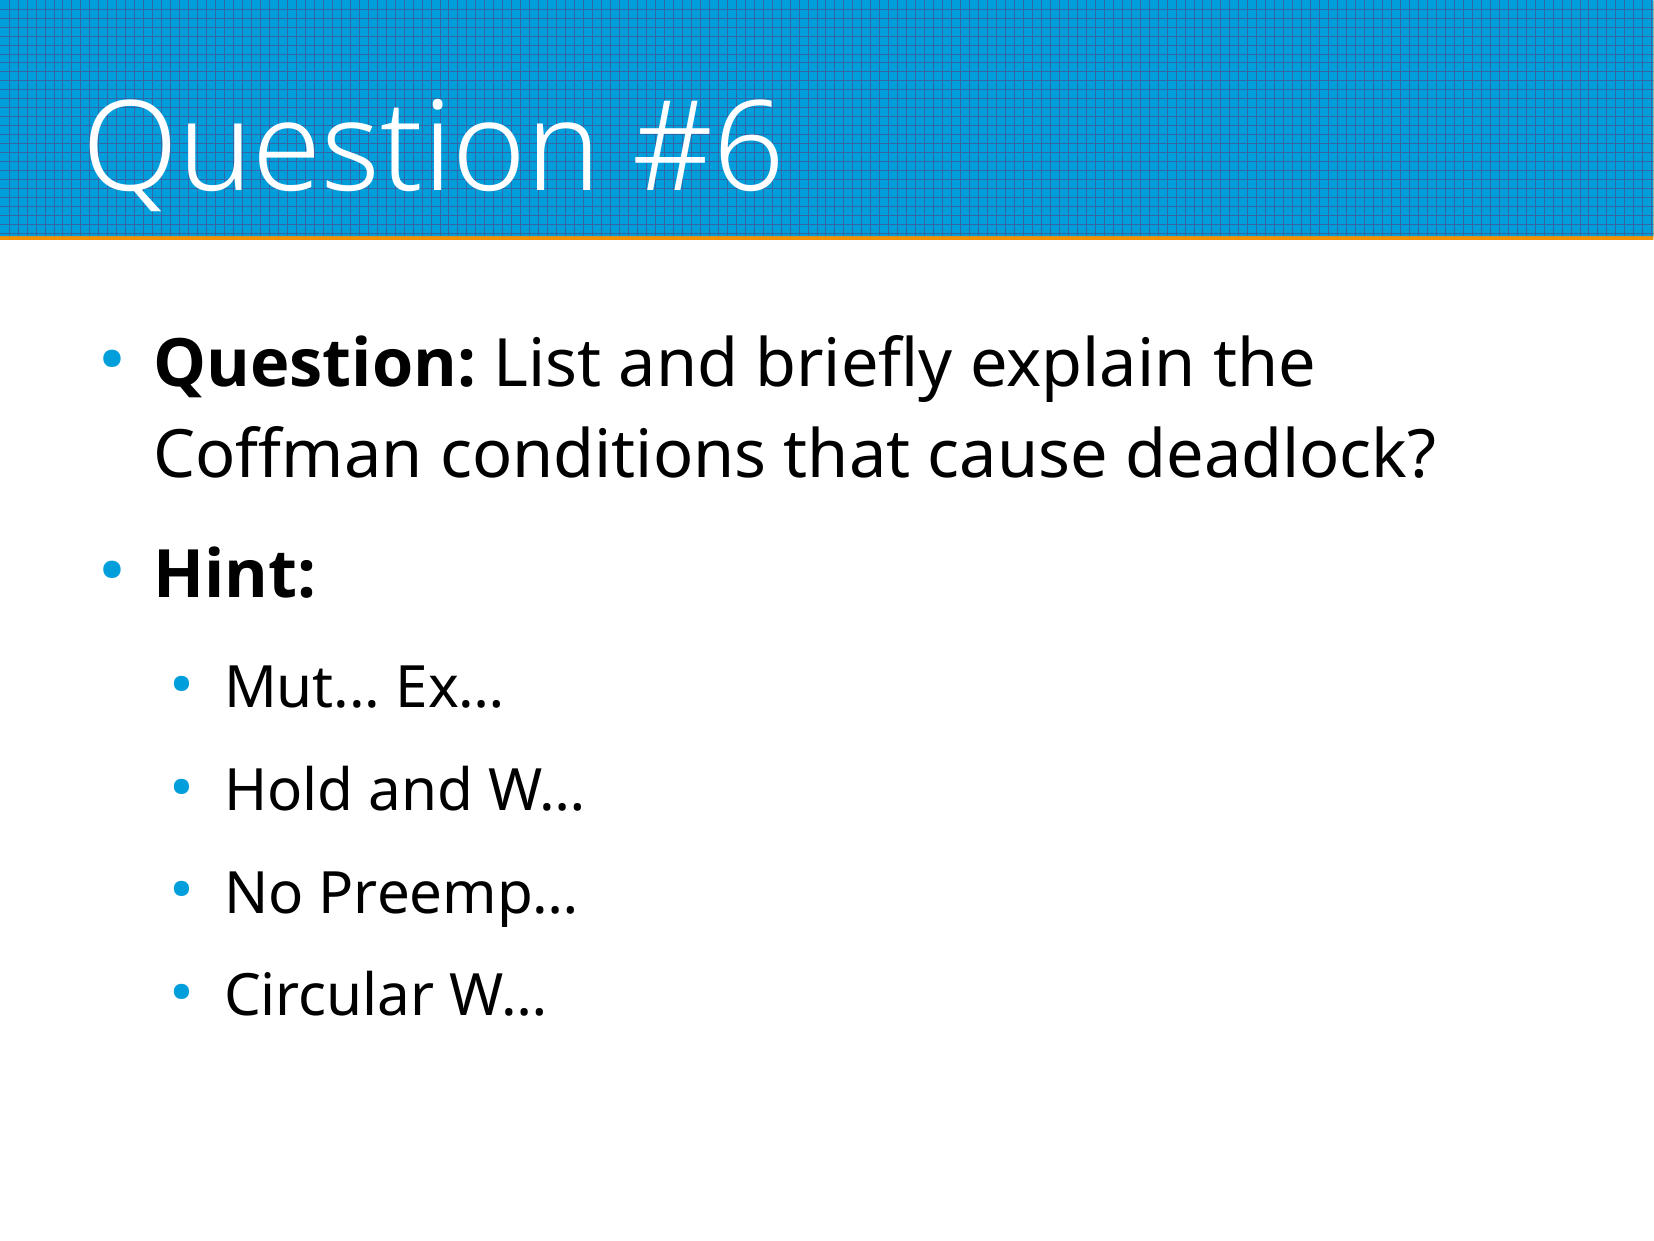

# Question #6
Question: List and briefly explain the Coffman conditions that cause deadlock?
Hint:
Mut... Ex…
Hold and W…
No Preemp…
Circular W…